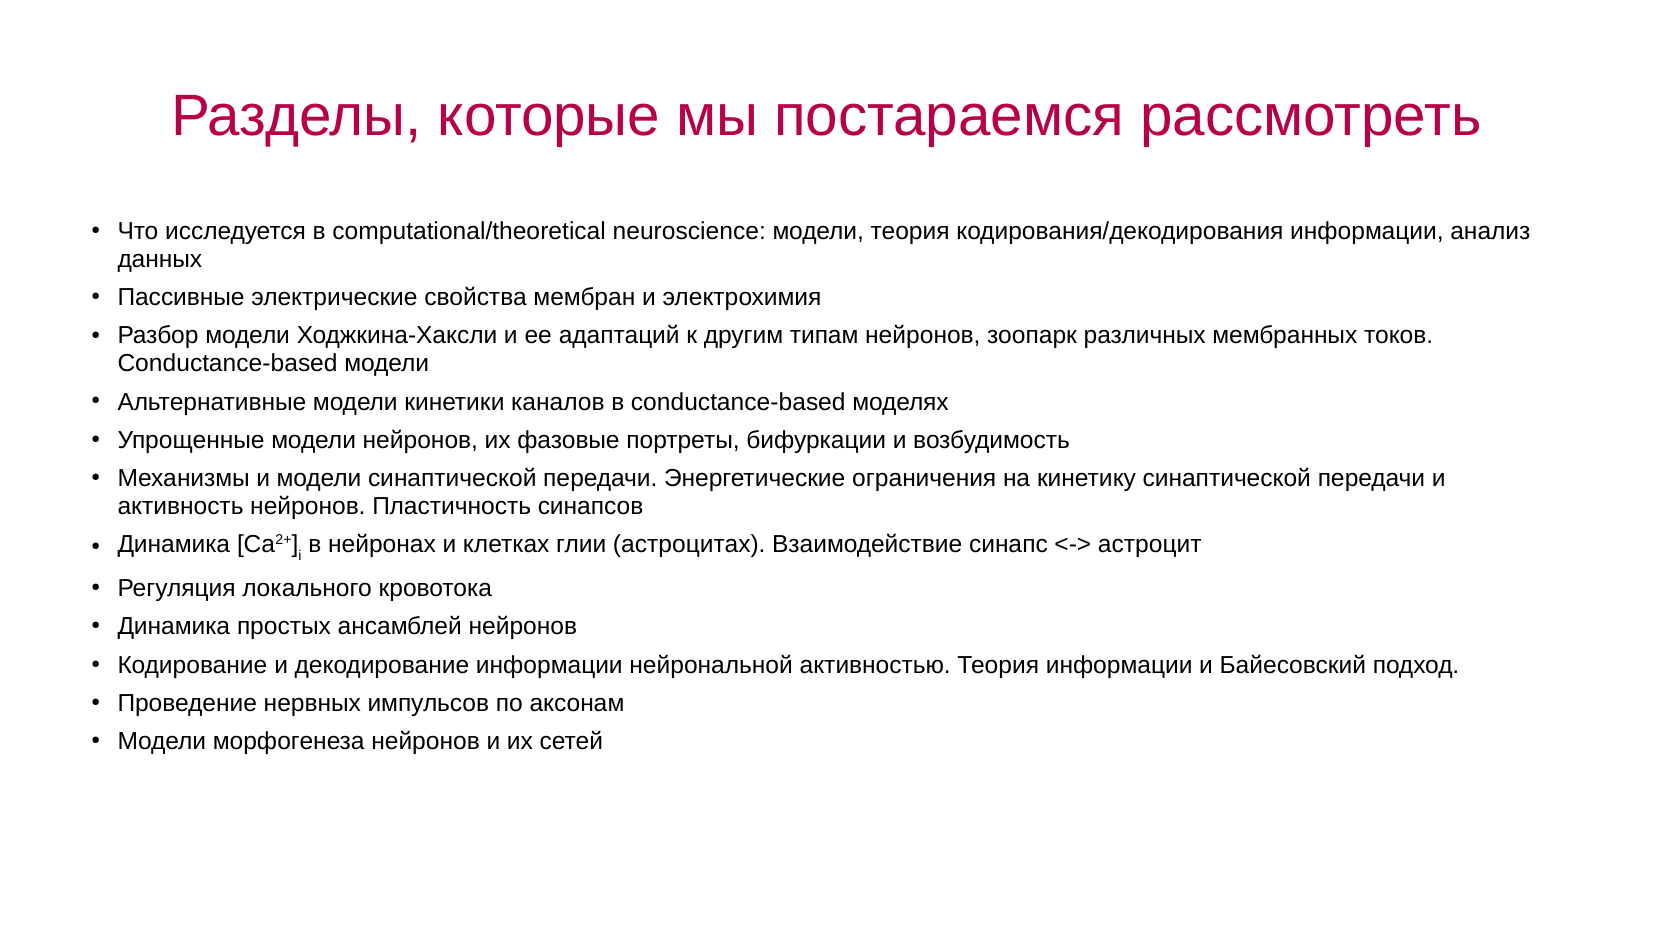

# Разделы, которые мы постараемся рассмотреть
Что исследуется в computational/theoretical neuroscience: модели, теория кодирования/декодирования информации, анализ данных
Пассивные электрические свойства мембран и электрохимия
Разбор модели Ходжкина-Хаксли и ее адаптаций к другим типам нейронов, зоопарк различных мембранных токов. Conductance-based модели
Альтернативные модели кинетики каналов в conductance-based моделях
Упрощенные модели нейронов, их фазовые портреты, бифуркации и возбудимость
Механизмы и модели синаптической передачи. Энергетические ограничения на кинетику синаптической передачи и активность нейронов. Пластичность синапсов
Динамика [Ca2+]i в нейронах и клетках глии (астроцитах). Взаимодействие синапс <-> астроцит
Регуляция локального кровотока
Динамика простых ансамблей нейронов
Кодирование и декодирование информации нейрональной активностью. Теория информации и Байесовский подход.
Проведение нервных импульсов по аксонам
Модели морфогенеза нейронов и их сетей